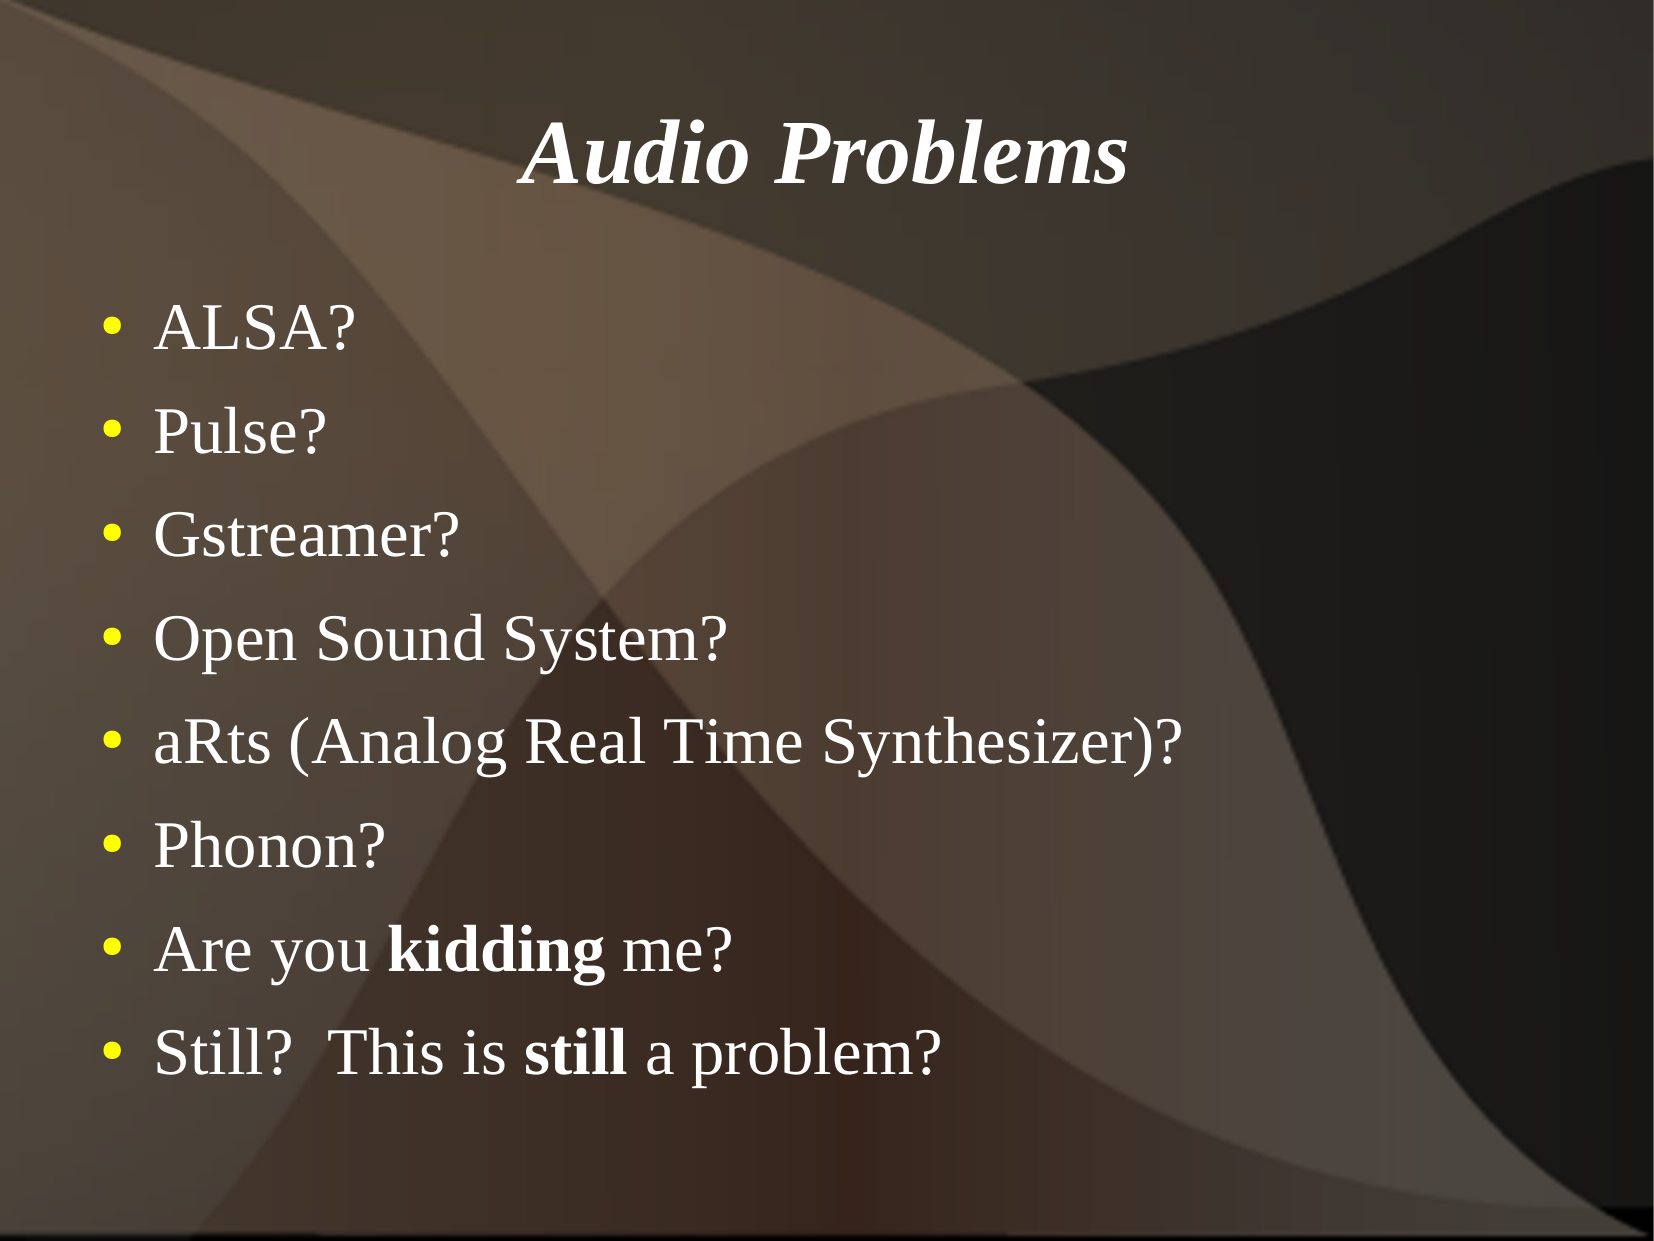

# Audio Problems
ALSA?
Pulse?
Gstreamer?
Open Sound System?
aRts (Analog Real Time Synthesizer)?
Phonon?
Are you kidding me?
Still? This is still a problem?